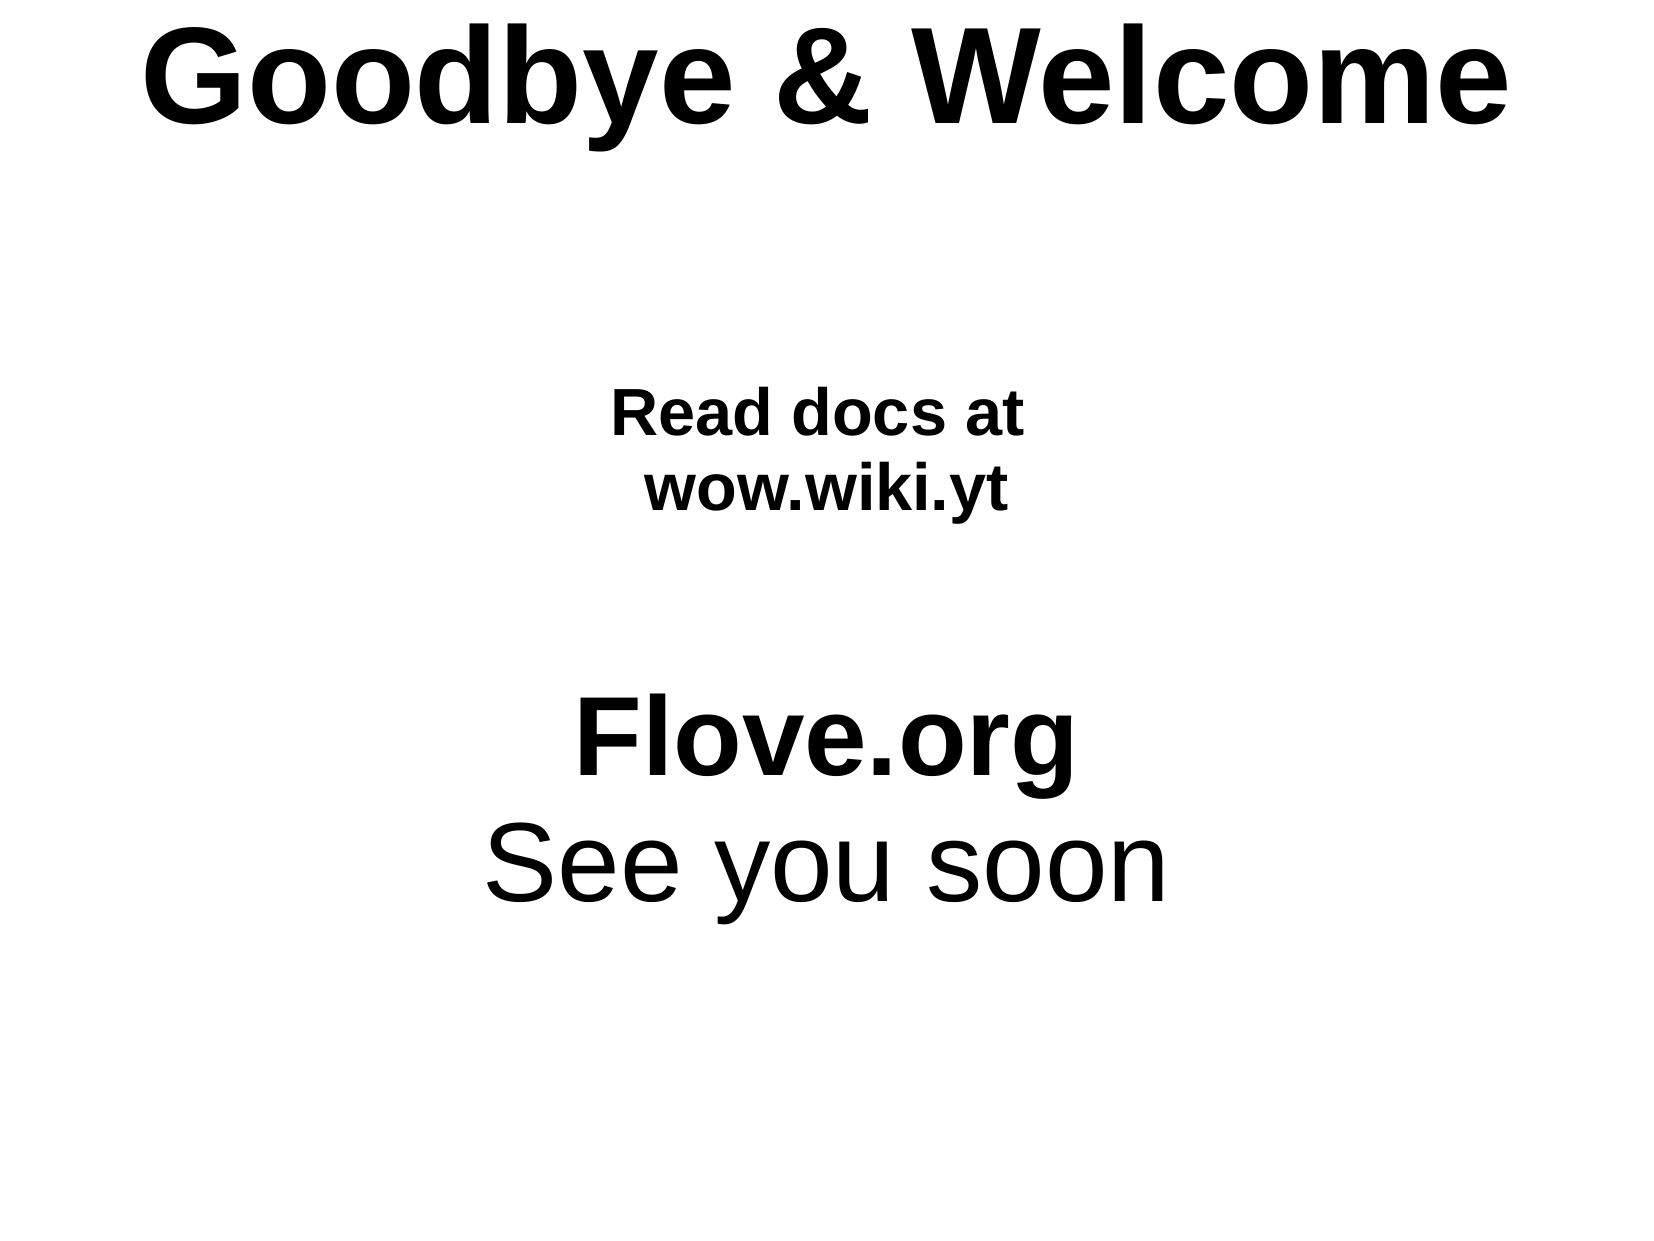

# Goodbye & Welcome
Read docs at
wow.wiki.yt
Flove.org
See you soon